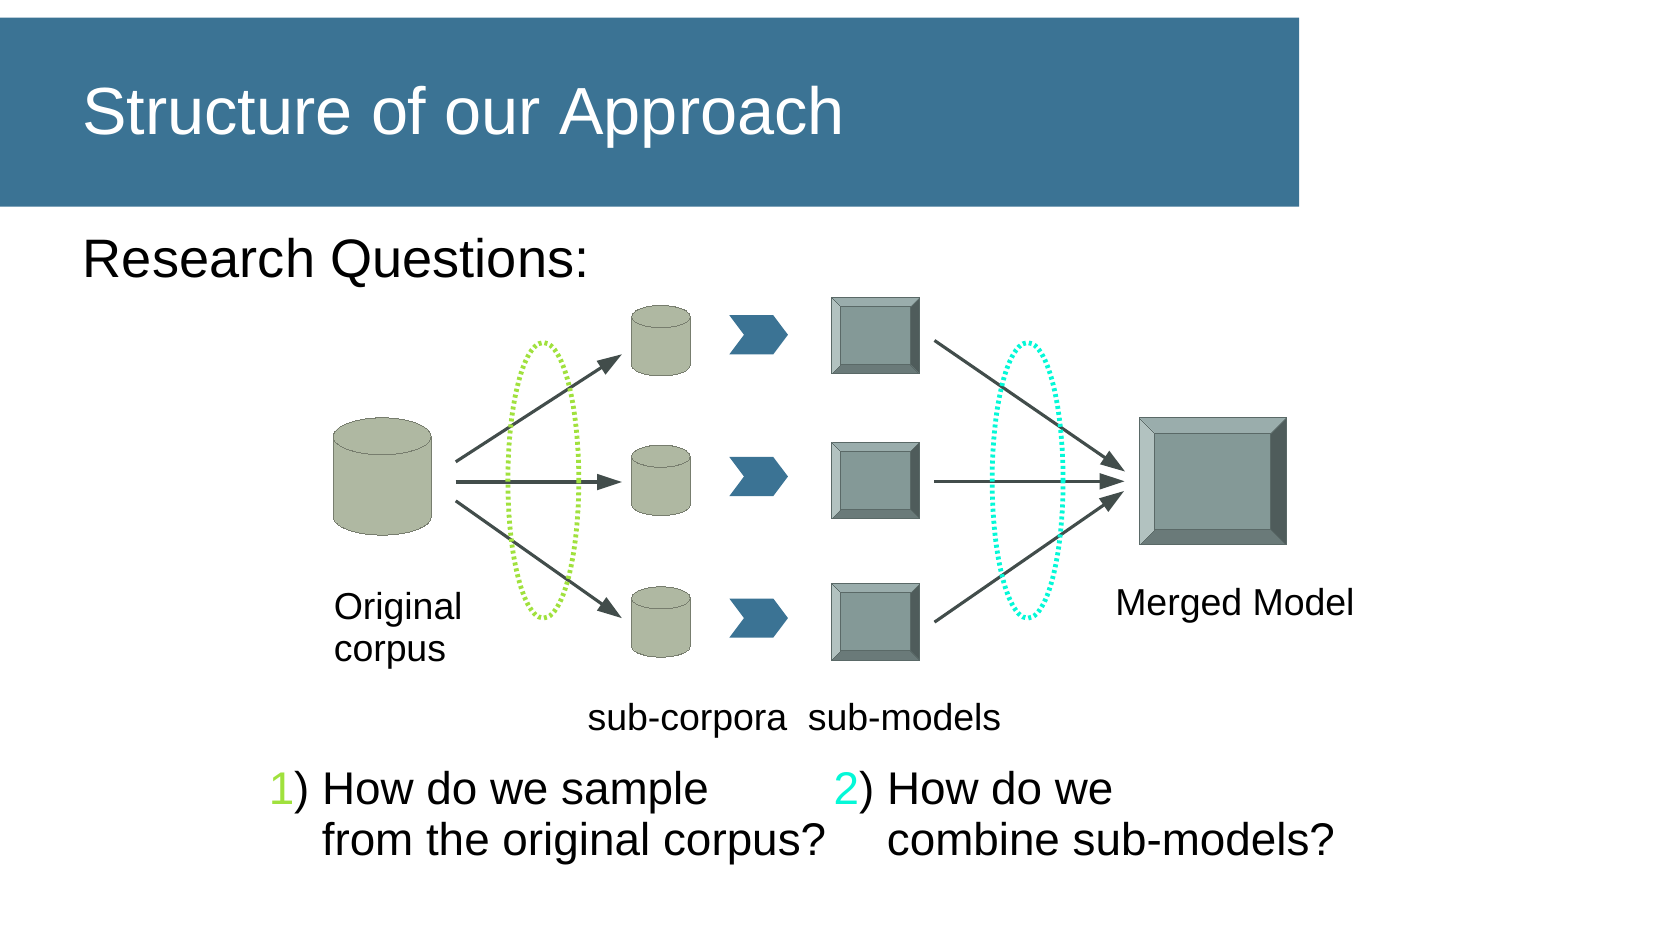

# Structure of our Approach
Research Questions:
Merged Model
Original
corpus
sub-corpora
sub-models
1) How do we sample
from the original corpus?
2) How do we
combine sub-models?